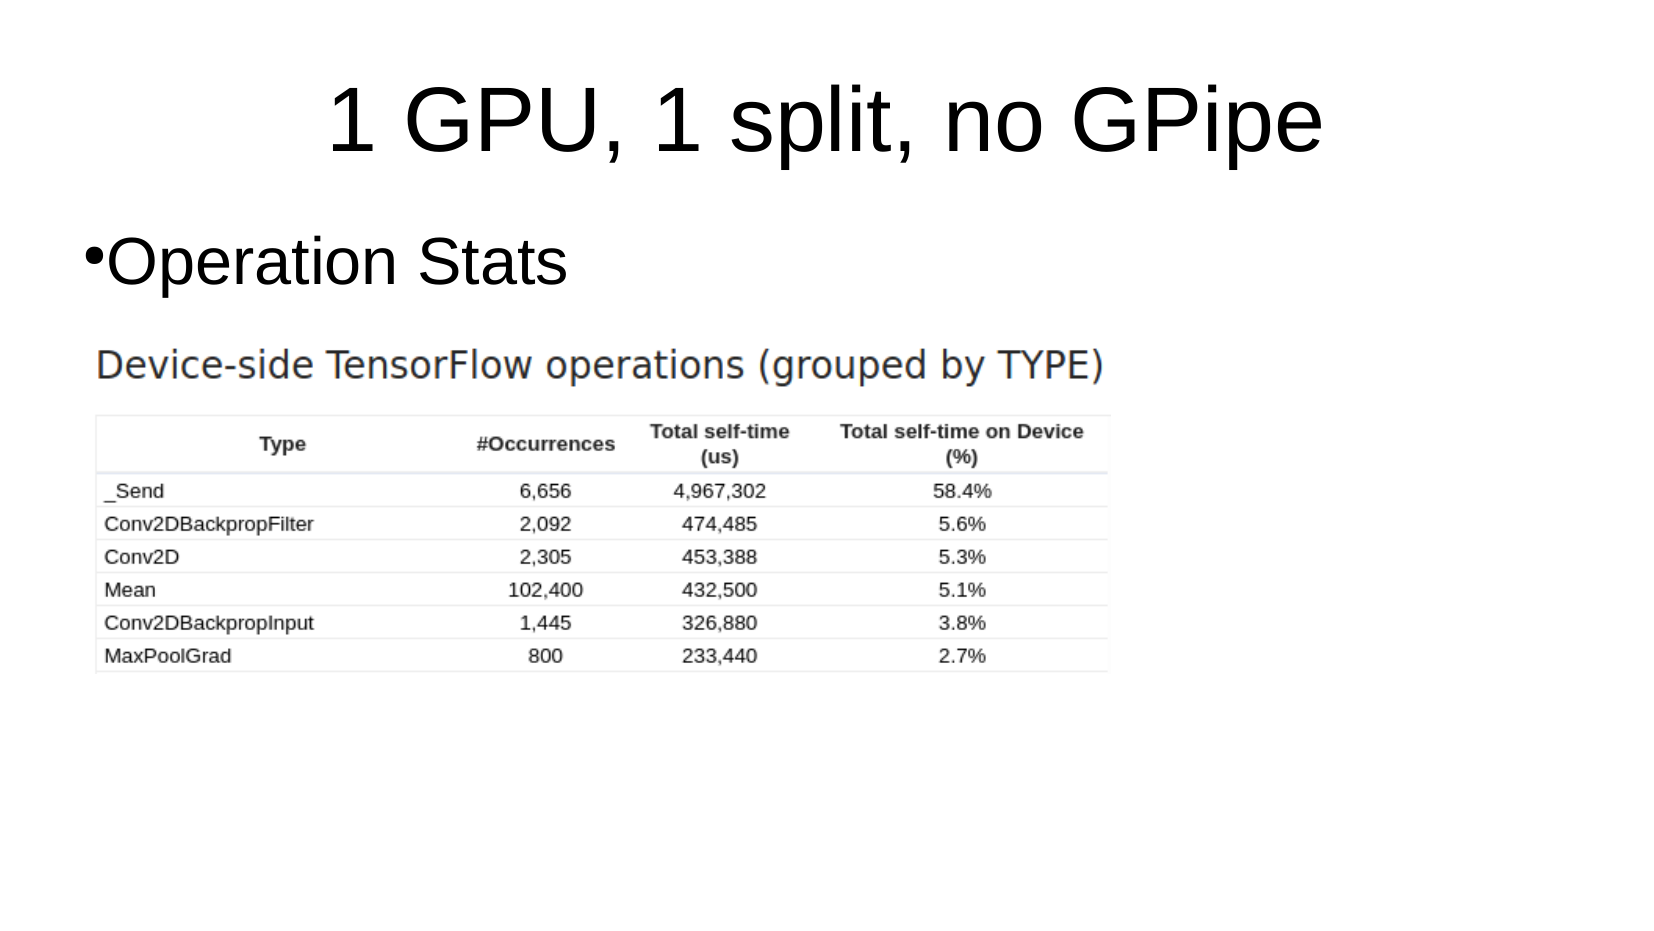

# 1 GPU, 1 split, no GPipe
Operation Stats